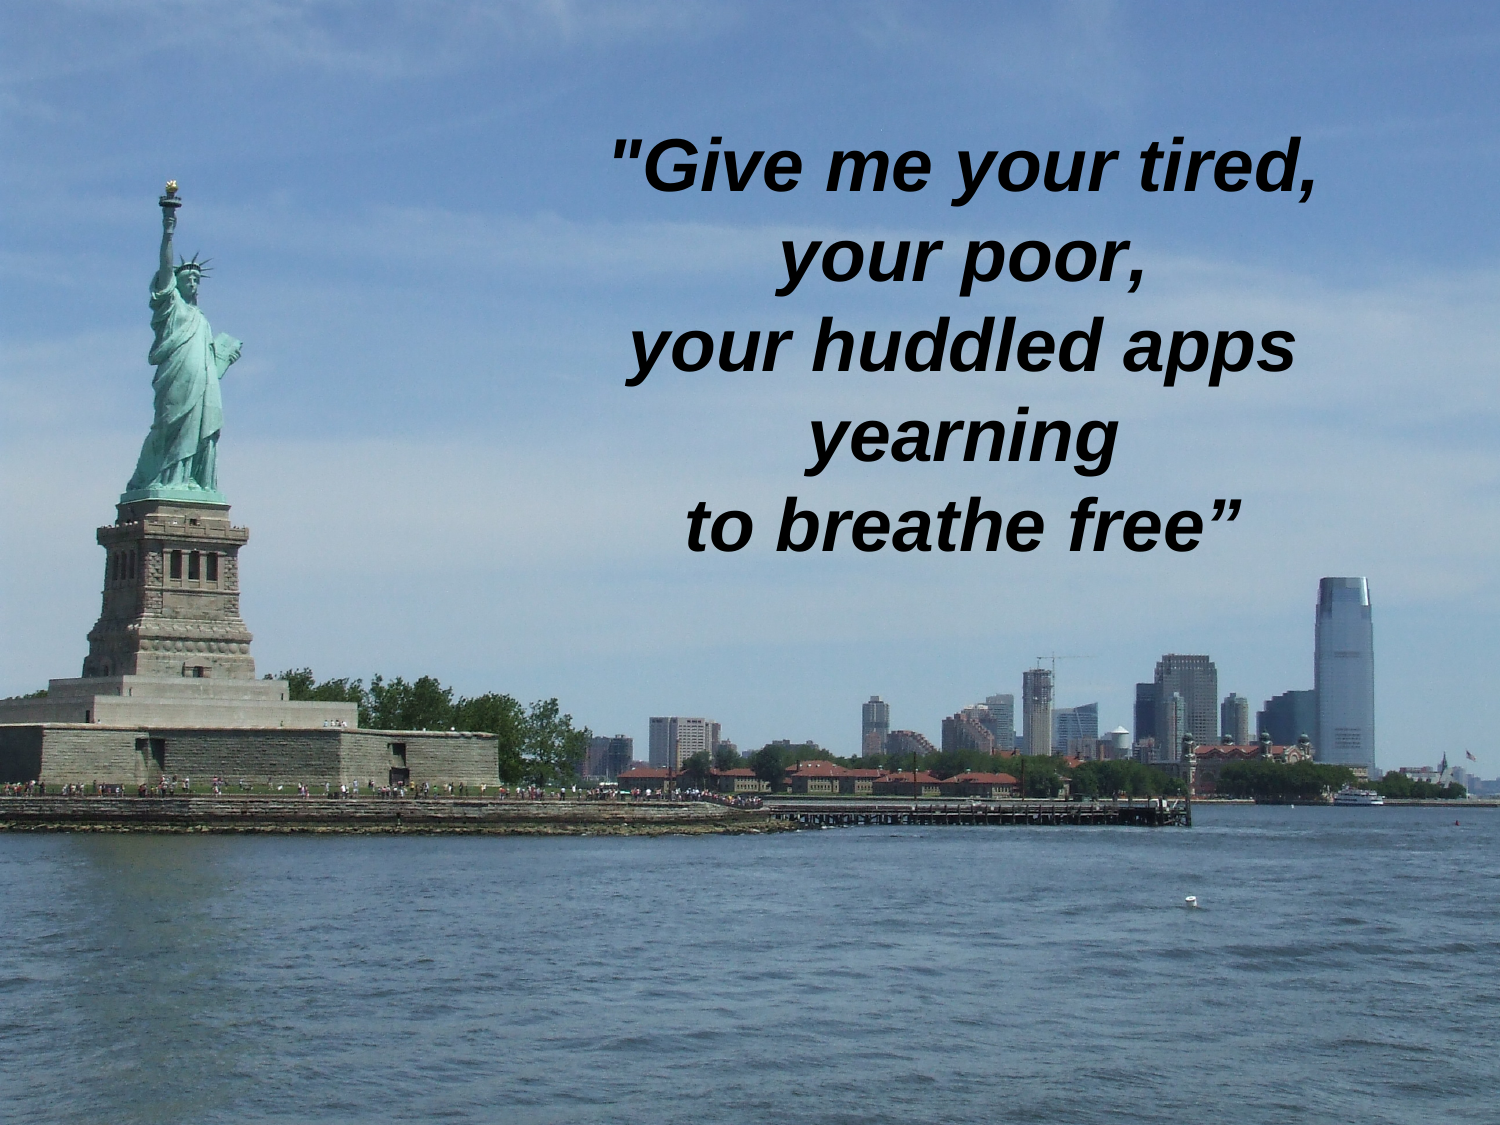

"Give me your tired, your poor,
your huddled apps yearning
to breathe free”